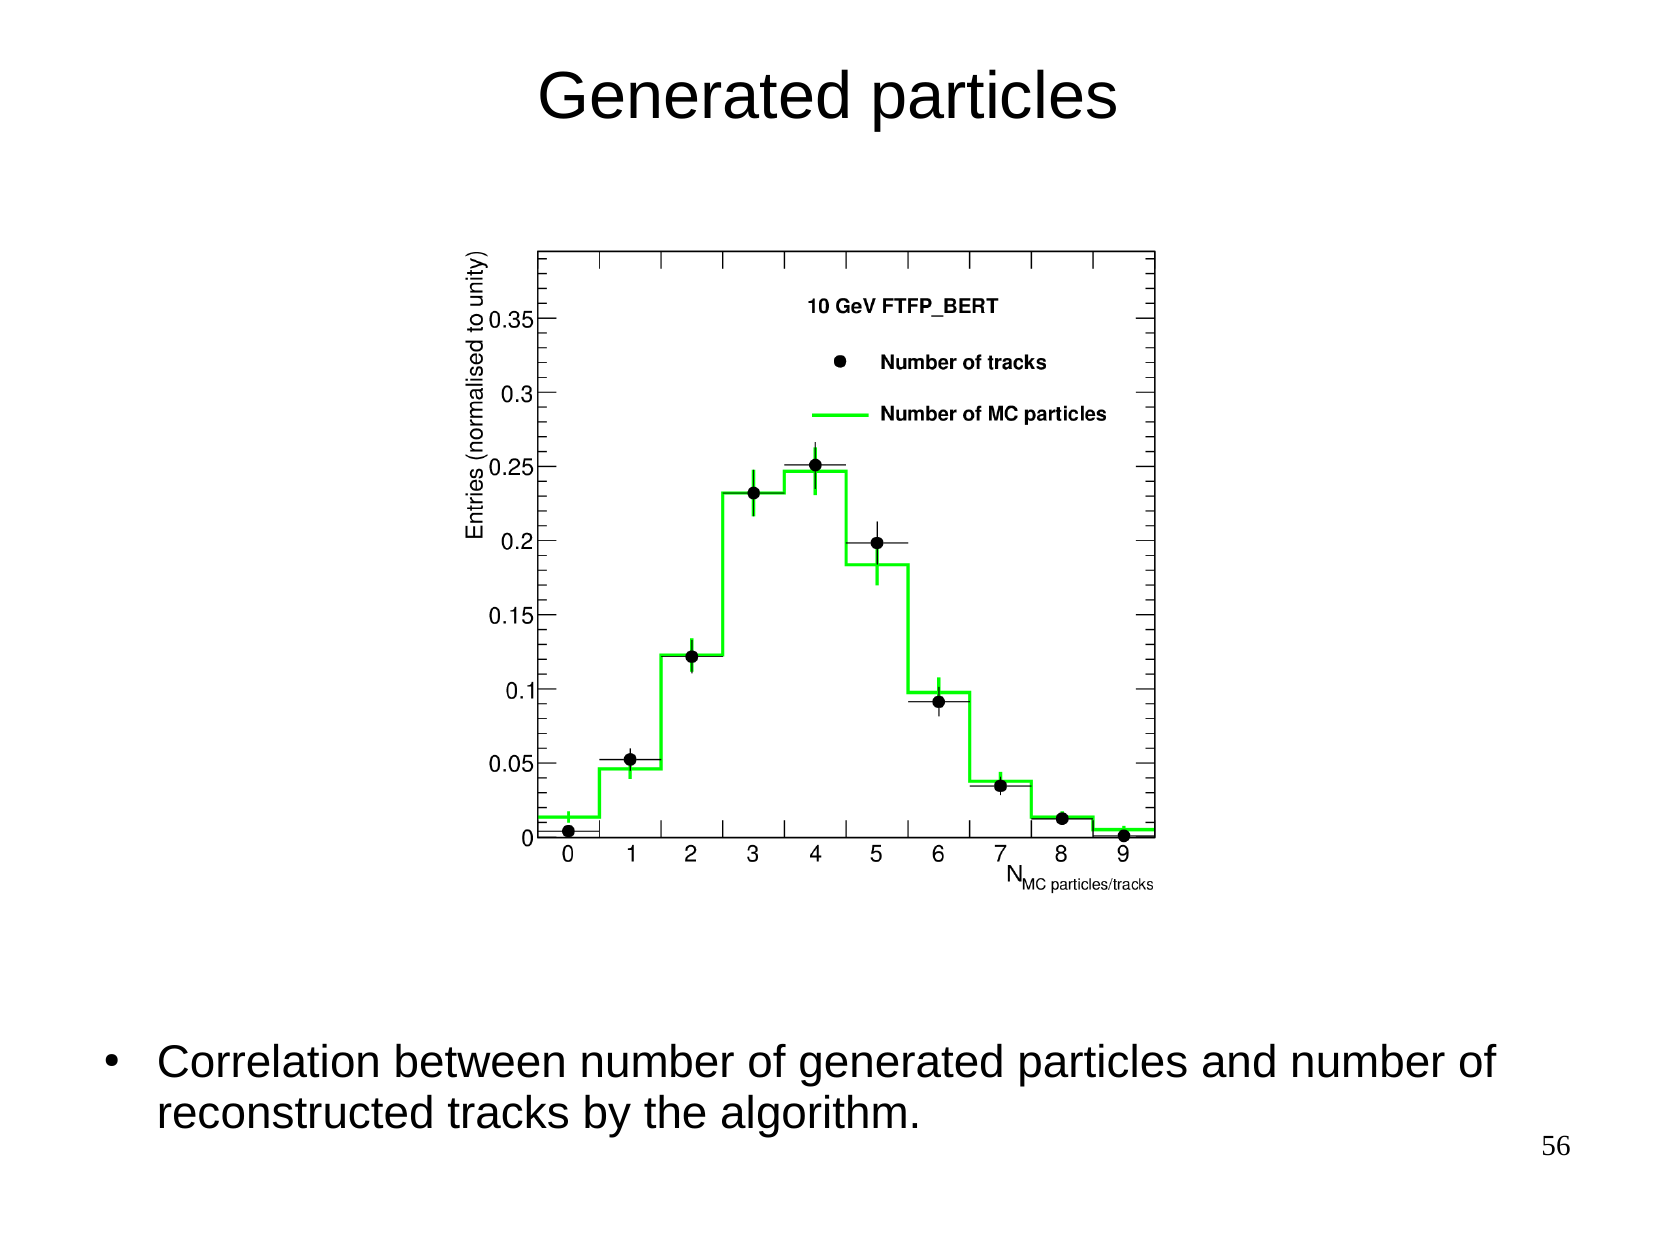

# Generated particles
Correlation between number of generated particles and number of reconstructed tracks by the algorithm.
56